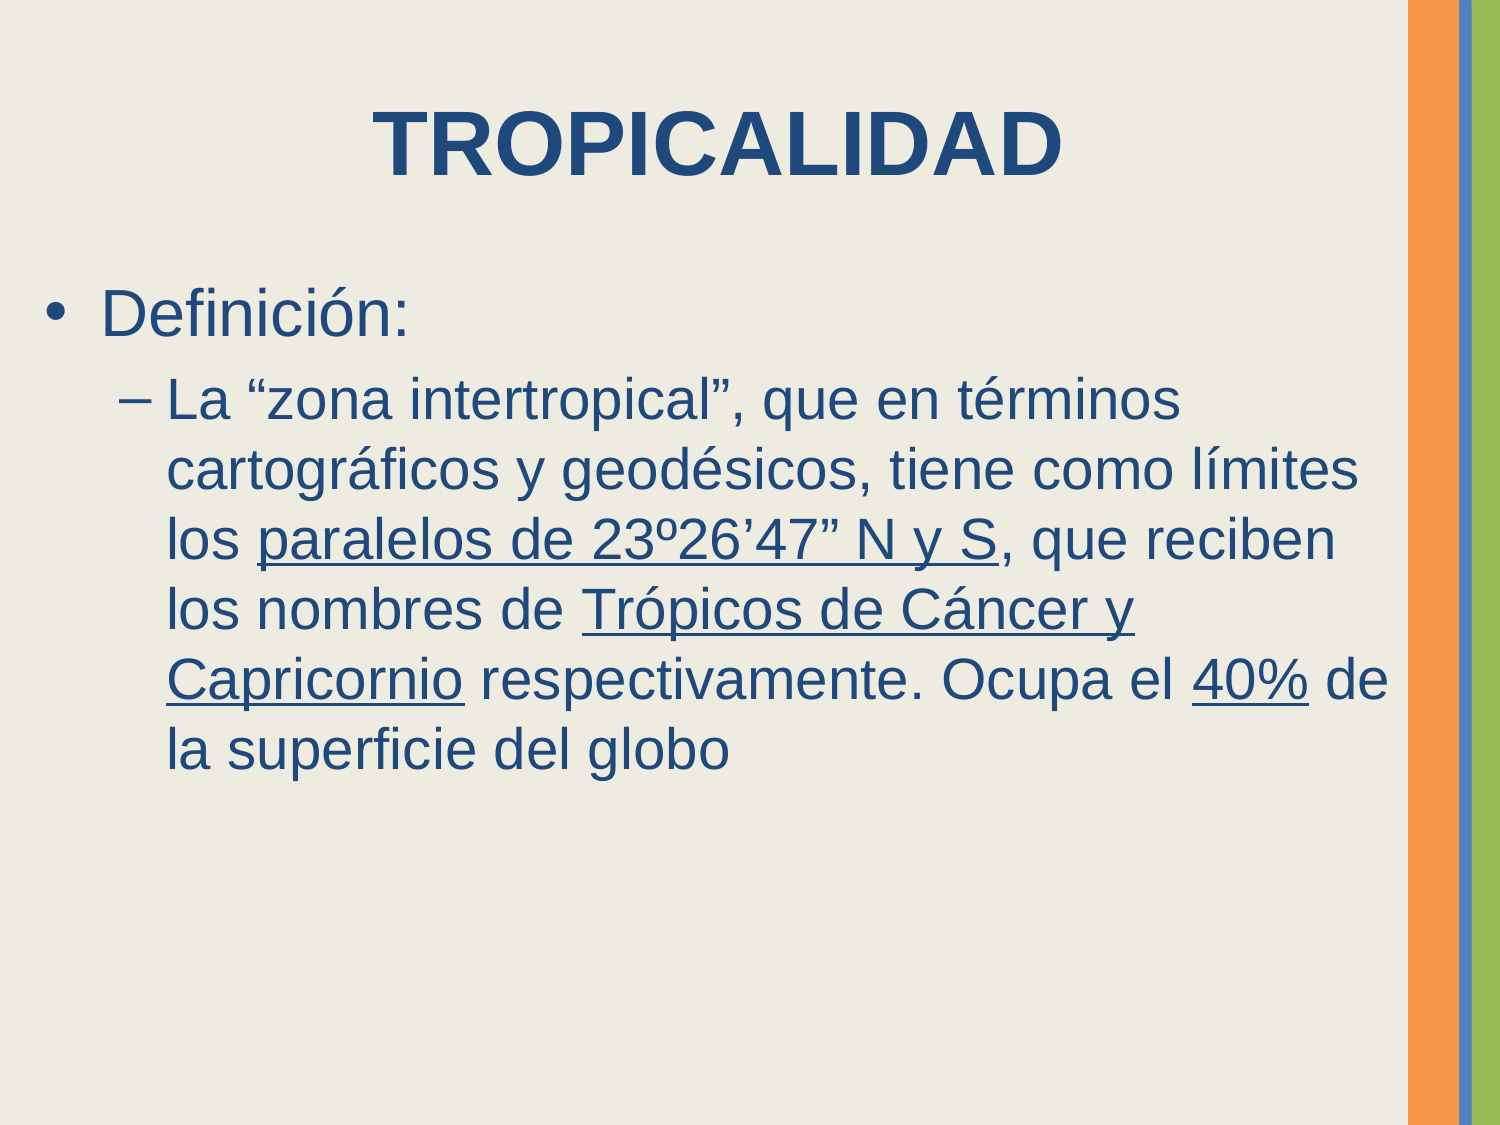

# tropicalidad
Definición:
La “zona intertropical”, que en términos cartográficos y geodésicos, tiene como límites los paralelos de 23º26’47” N y S, que reciben los nombres de Trópicos de Cáncer y Capricornio respectivamente. Ocupa el 40% de la superficie del globo